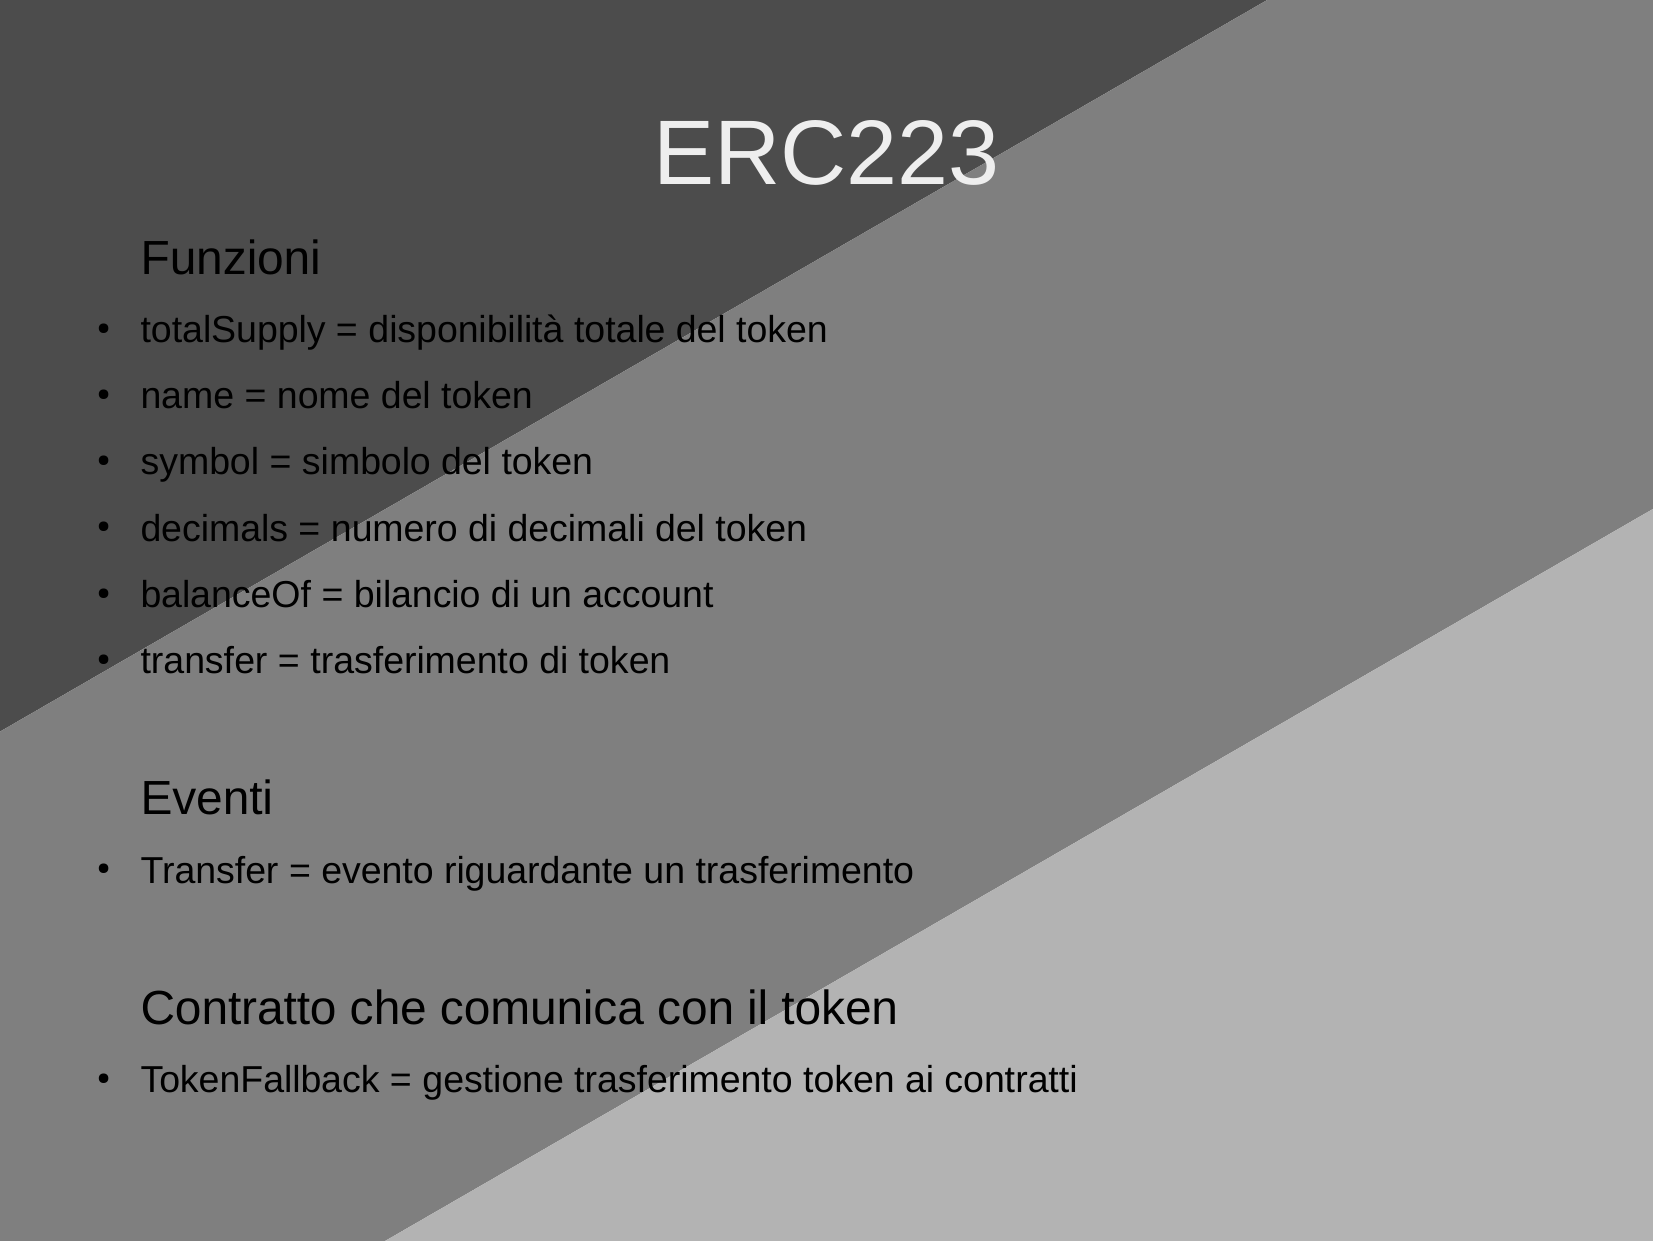

# ERC223
Funzioni
totalSupply = disponibilità totale del token
name = nome del token
symbol = simbolo del token
decimals = numero di decimali del token
balanceOf = bilancio di un account
transfer = trasferimento di token
Eventi
Transfer = evento riguardante un trasferimento
Contratto che comunica con il token
TokenFallback = gestione trasferimento token ai contratti